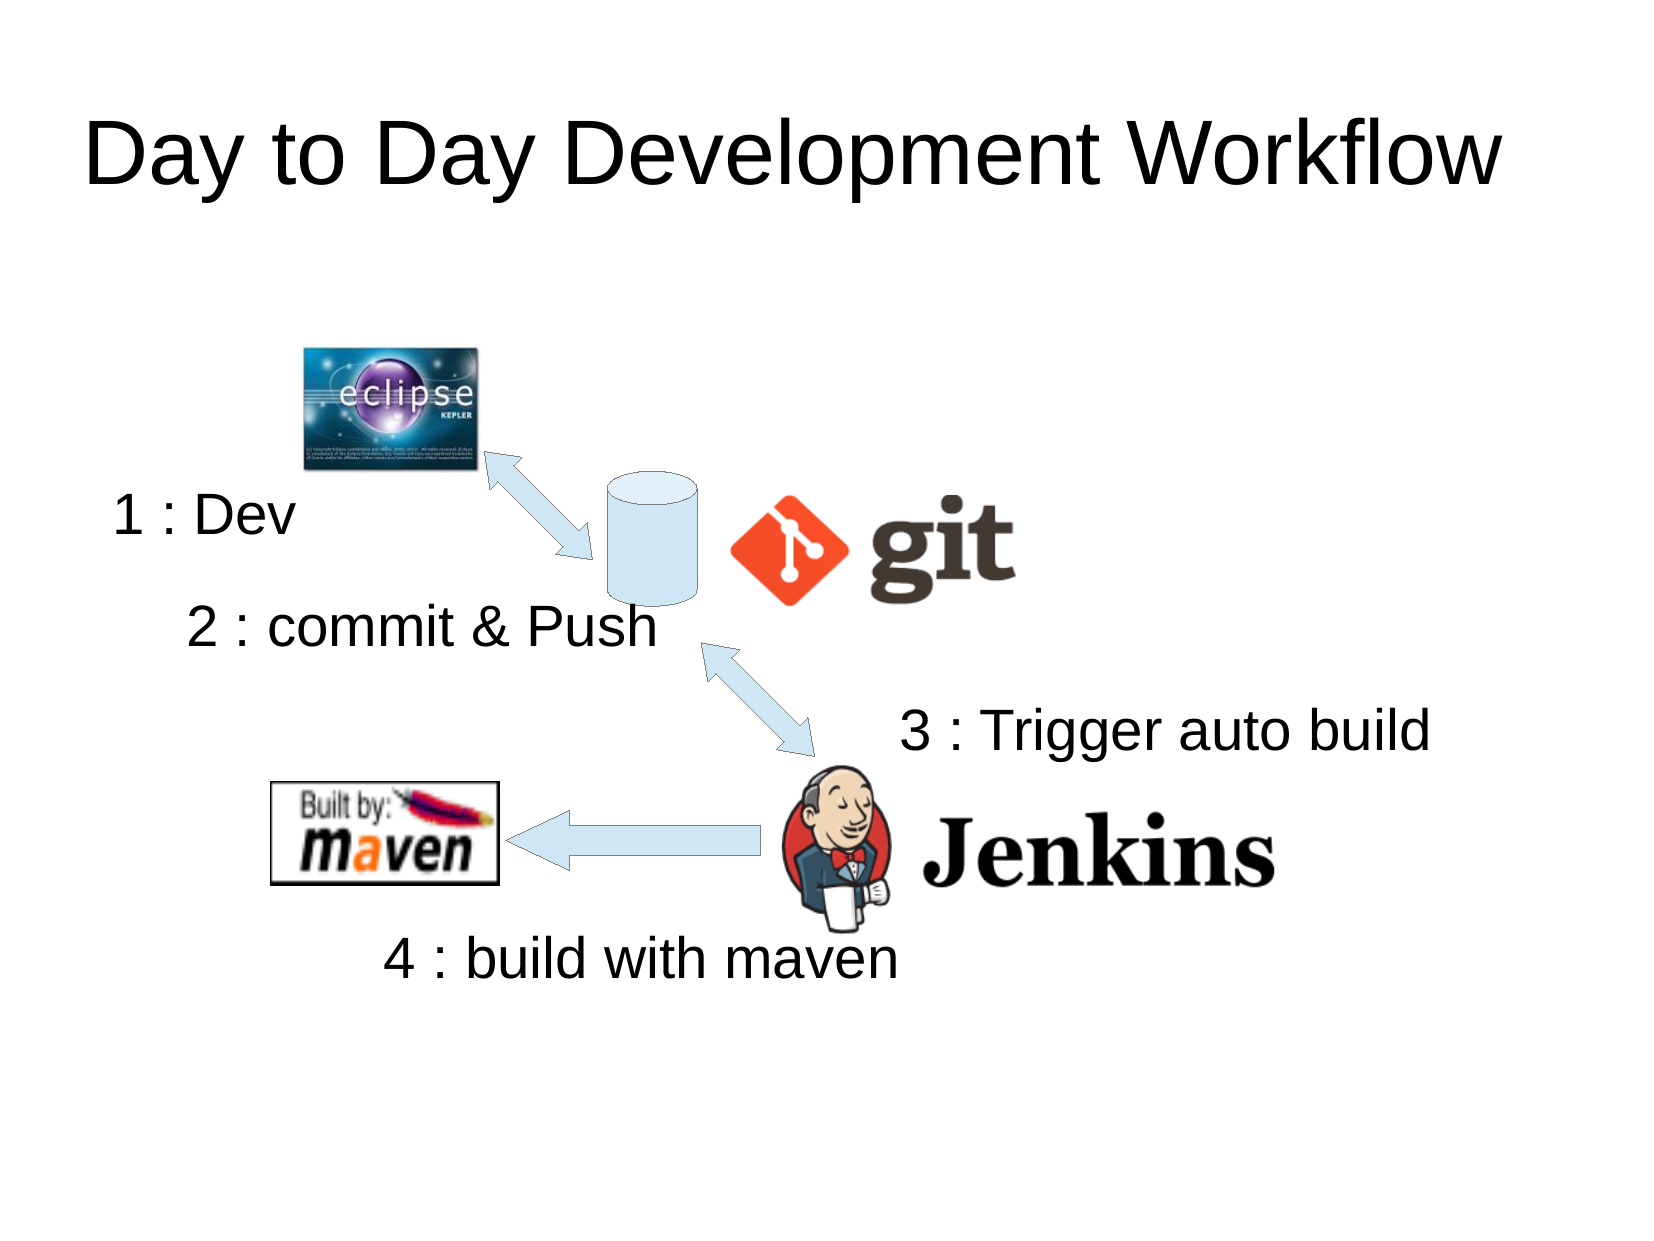

# Day to Day Development Workflow
1 : Dev
2 : commit & Push
3 : Trigger auto build
4 : build with maven